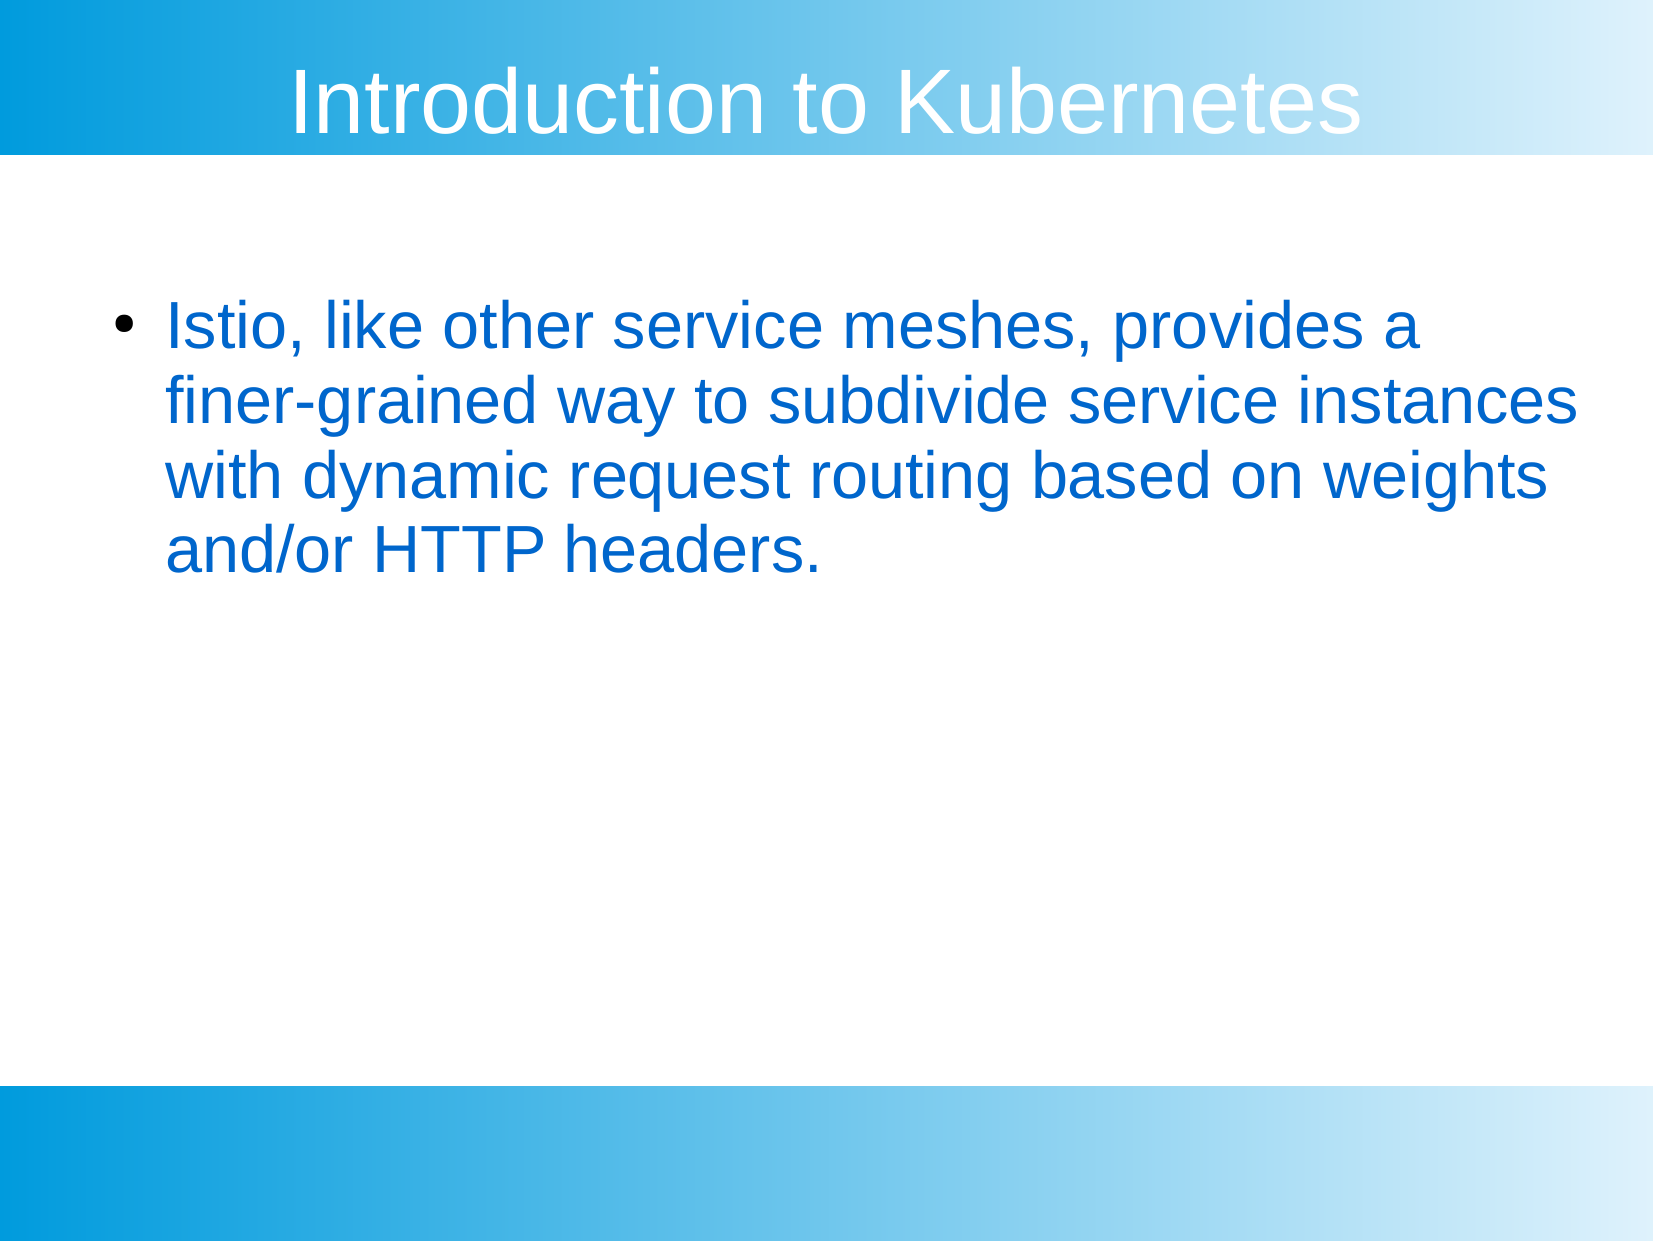

# Introduction to Kubernetes
Istio, like other service meshes, provides a finer-grained way to subdivide service instances with dynamic request routing based on weights and/or HTTP headers.